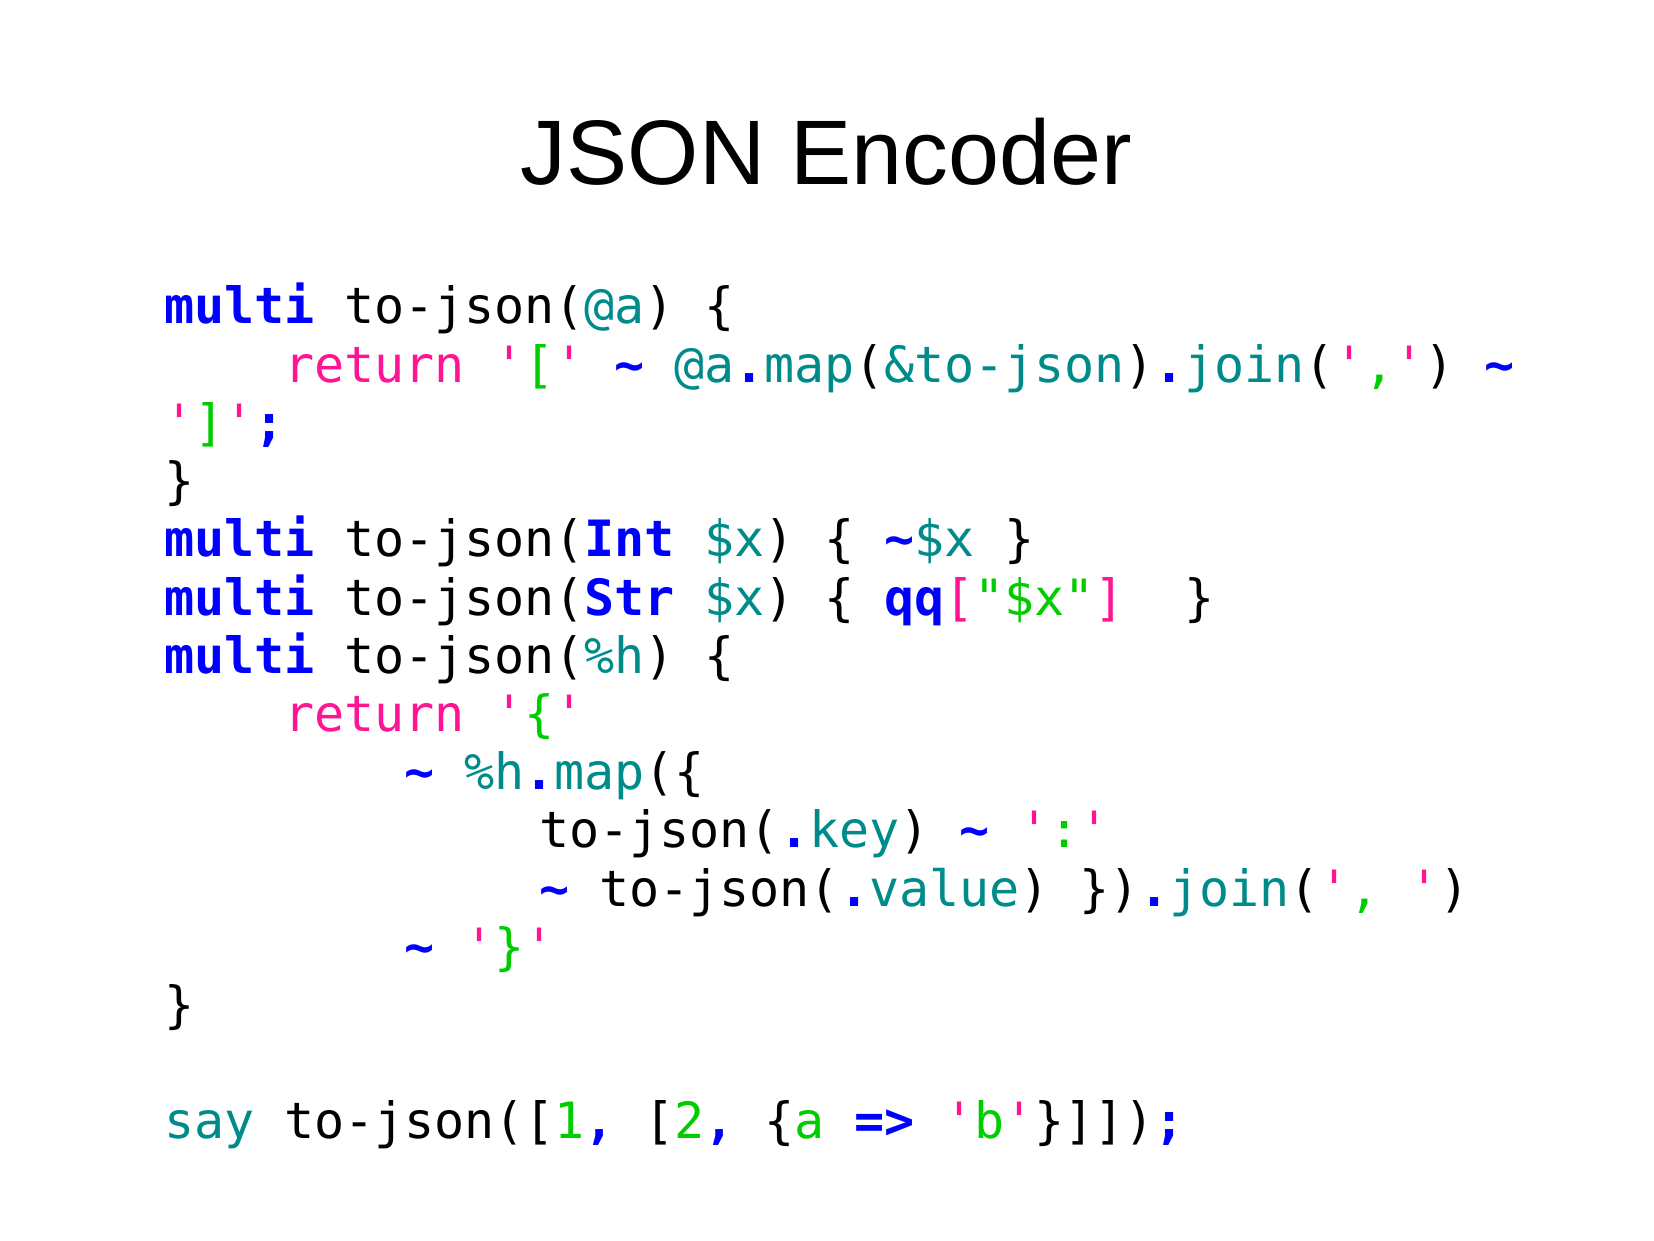

# JSON Encoder
multi to-json(@a) {
 return '[' ~ @a.map(&to-json).join(',') ~ ']';
}
multi to-json(Int $x) { ~$x }
multi to-json(Str $x) { qq["$x"] }
multi to-json(%h) {
 return '{'
 ~ %h.map({
					to-json(.key) ~ ':'
					~ to-json(.value) }).join(', ')
 ~ '}'
}
say to-json([1, [2, {a => 'b'}]]);